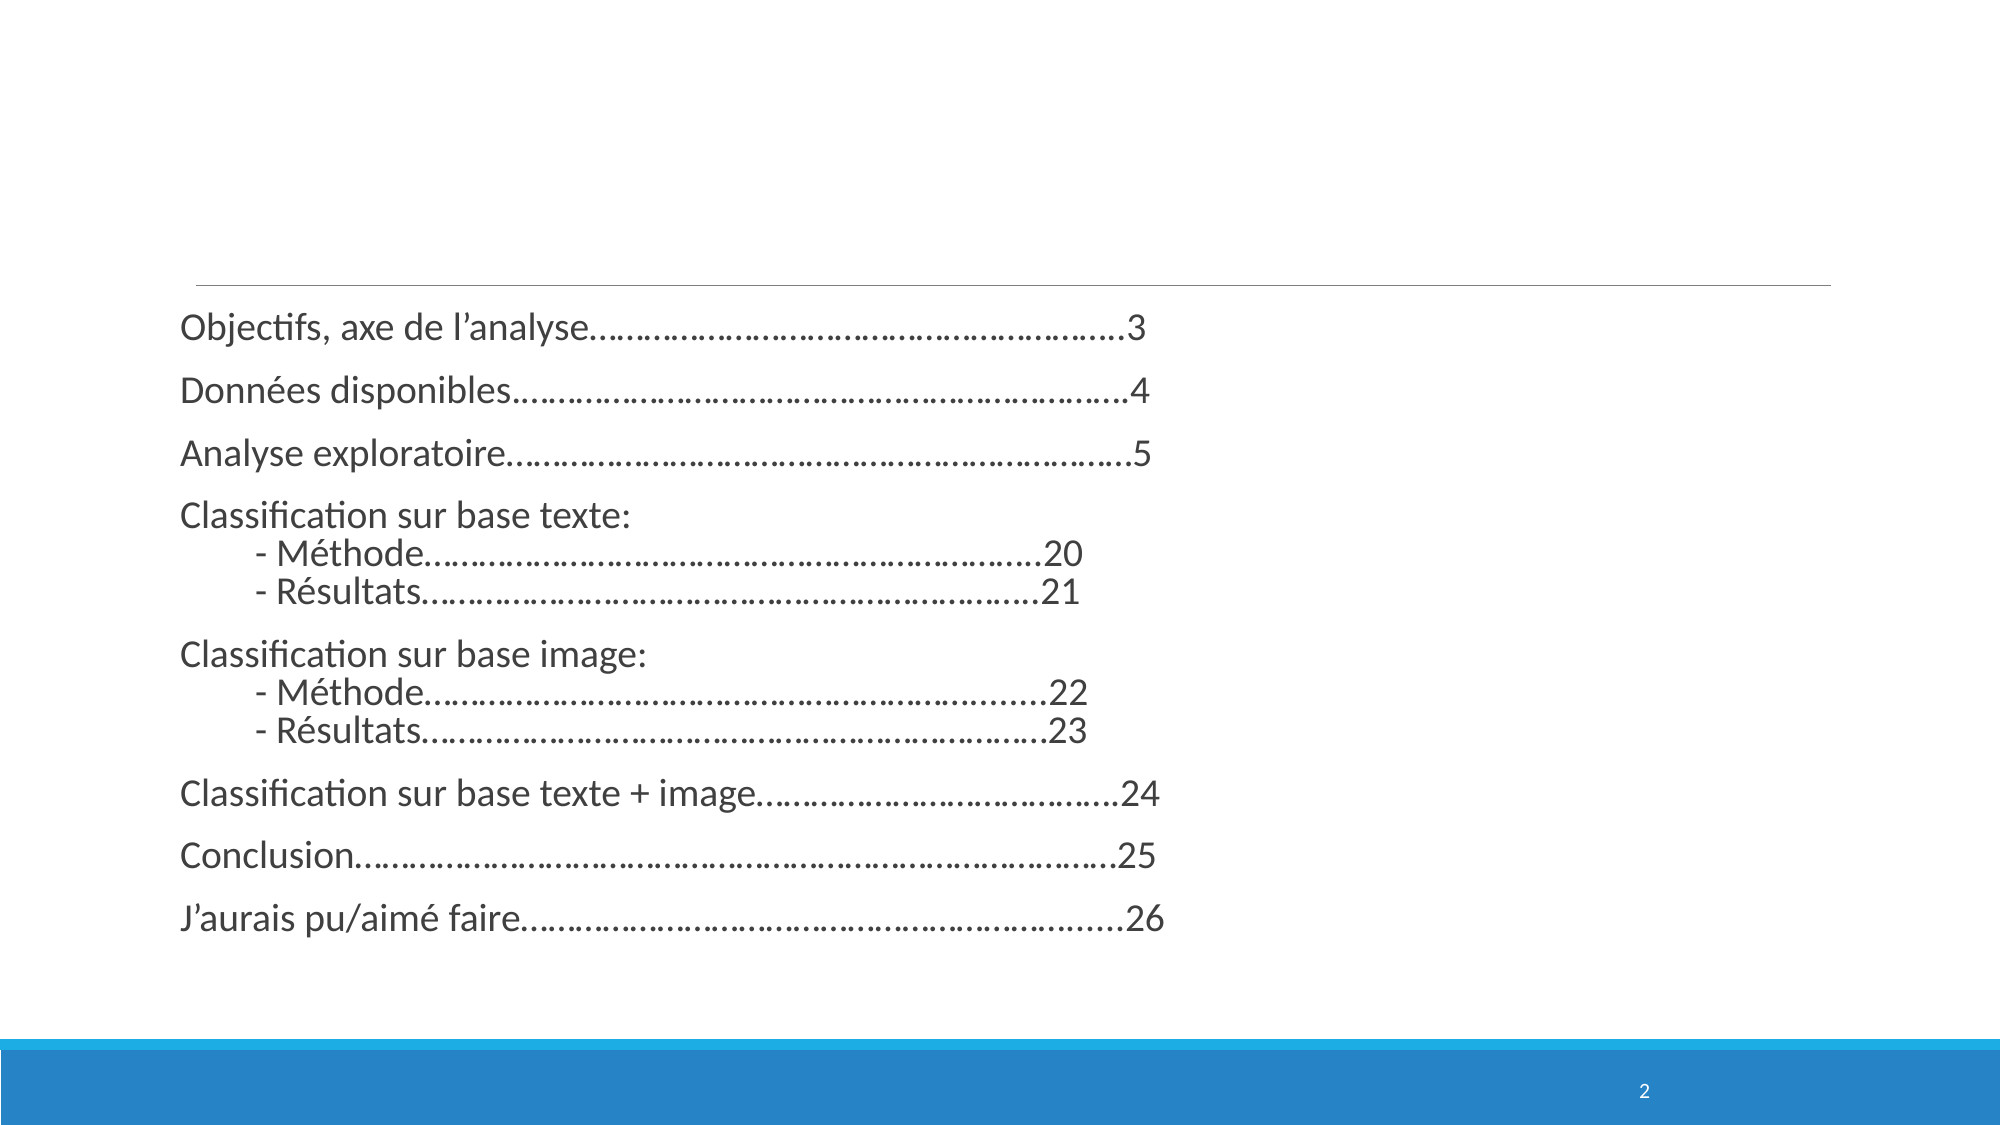

# Objectifs, axe de l’analyse…………………………………………………..3
Données disponibles.………………………………………………………….4
Analyse exploratoire……………………………………………………………5
Classification sur base texte:
	- Méthode…………………………………………………………..20
	- Résultats…………………………………………………………..21
Classification sur base image:
	- Méthode……………………………………………………........22
	- Résultats……………………………………………………………23
Classification sur base texte + image………………………………….24
Conclusion…………………………………………………………………………25
J’aurais pu/aimé faire……………………………………………………......26